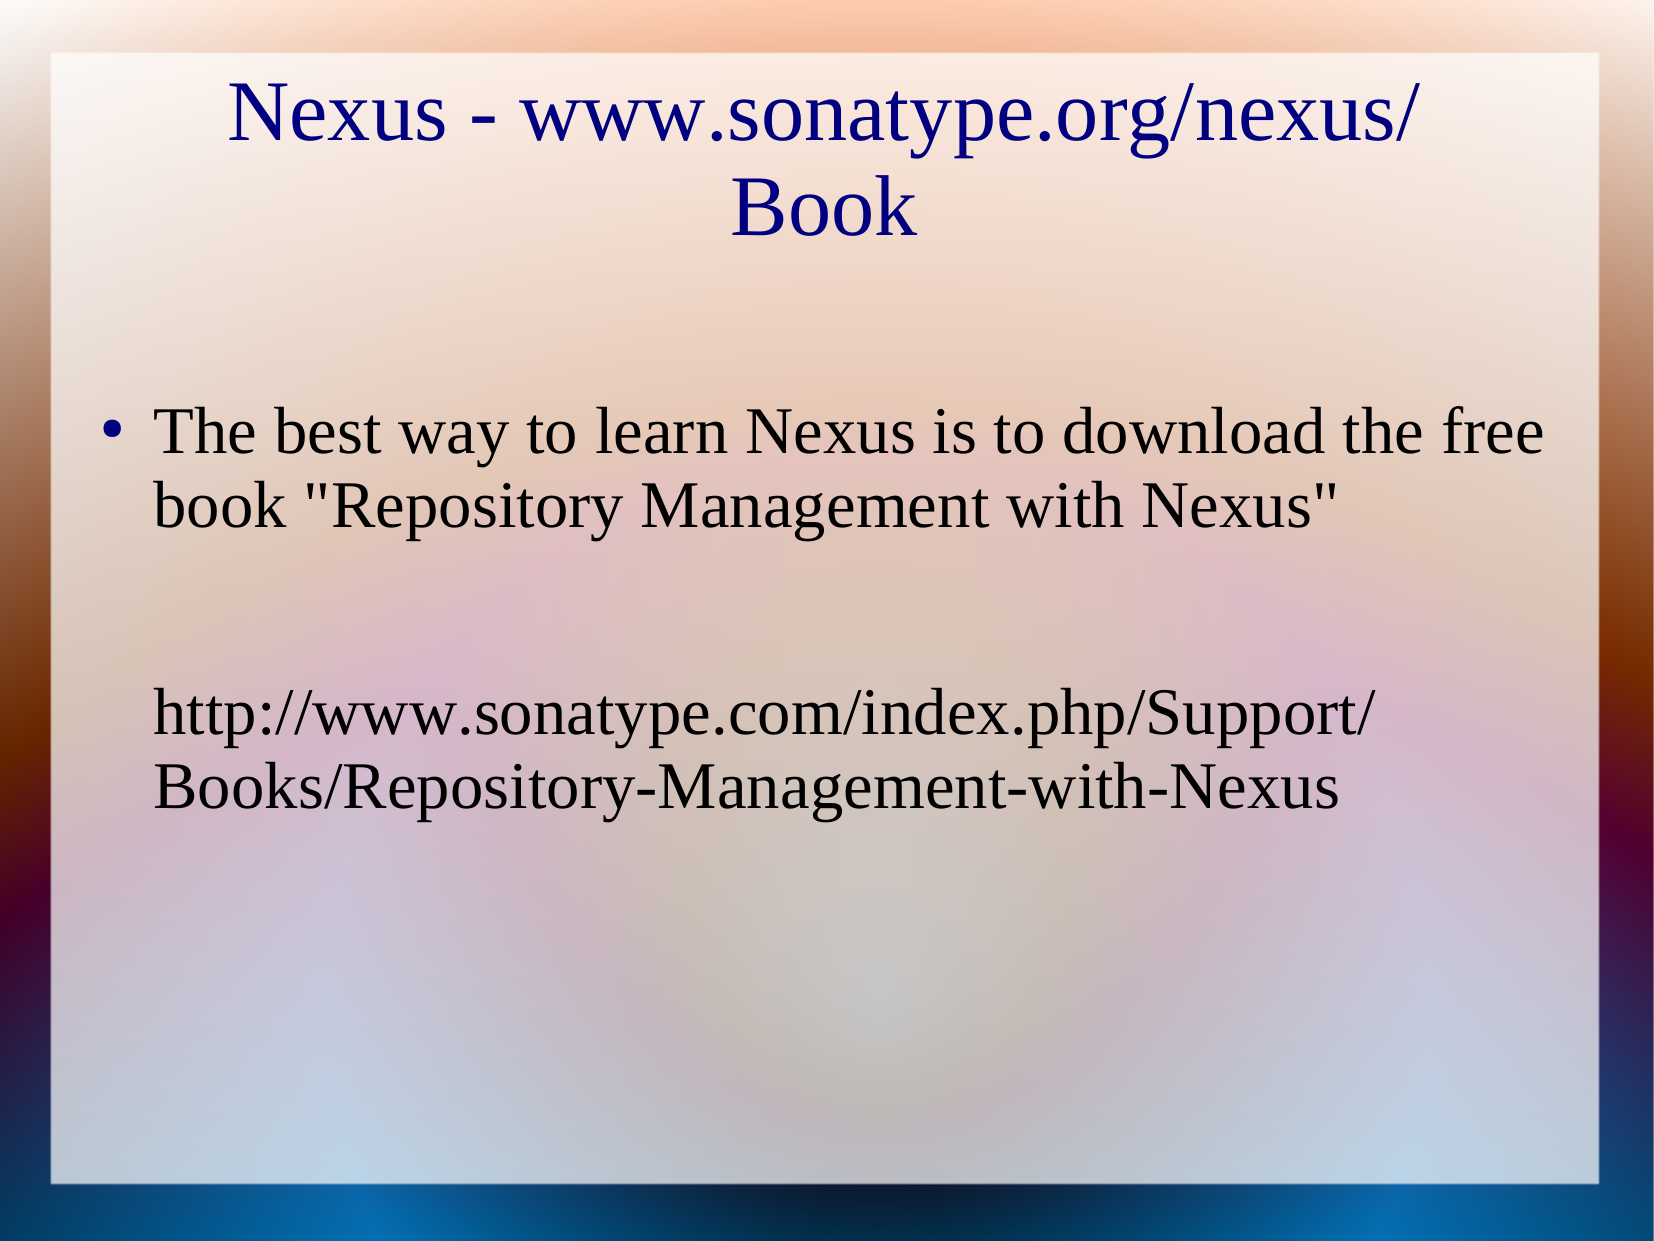

# Nexus - www.sonatype.org/nexus/ Book
The best way to learn Nexus is to download the free book "Repository Management with Nexus"
http://www.sonatype.com/index.php/Support/Books/Repository-Management-with-Nexus